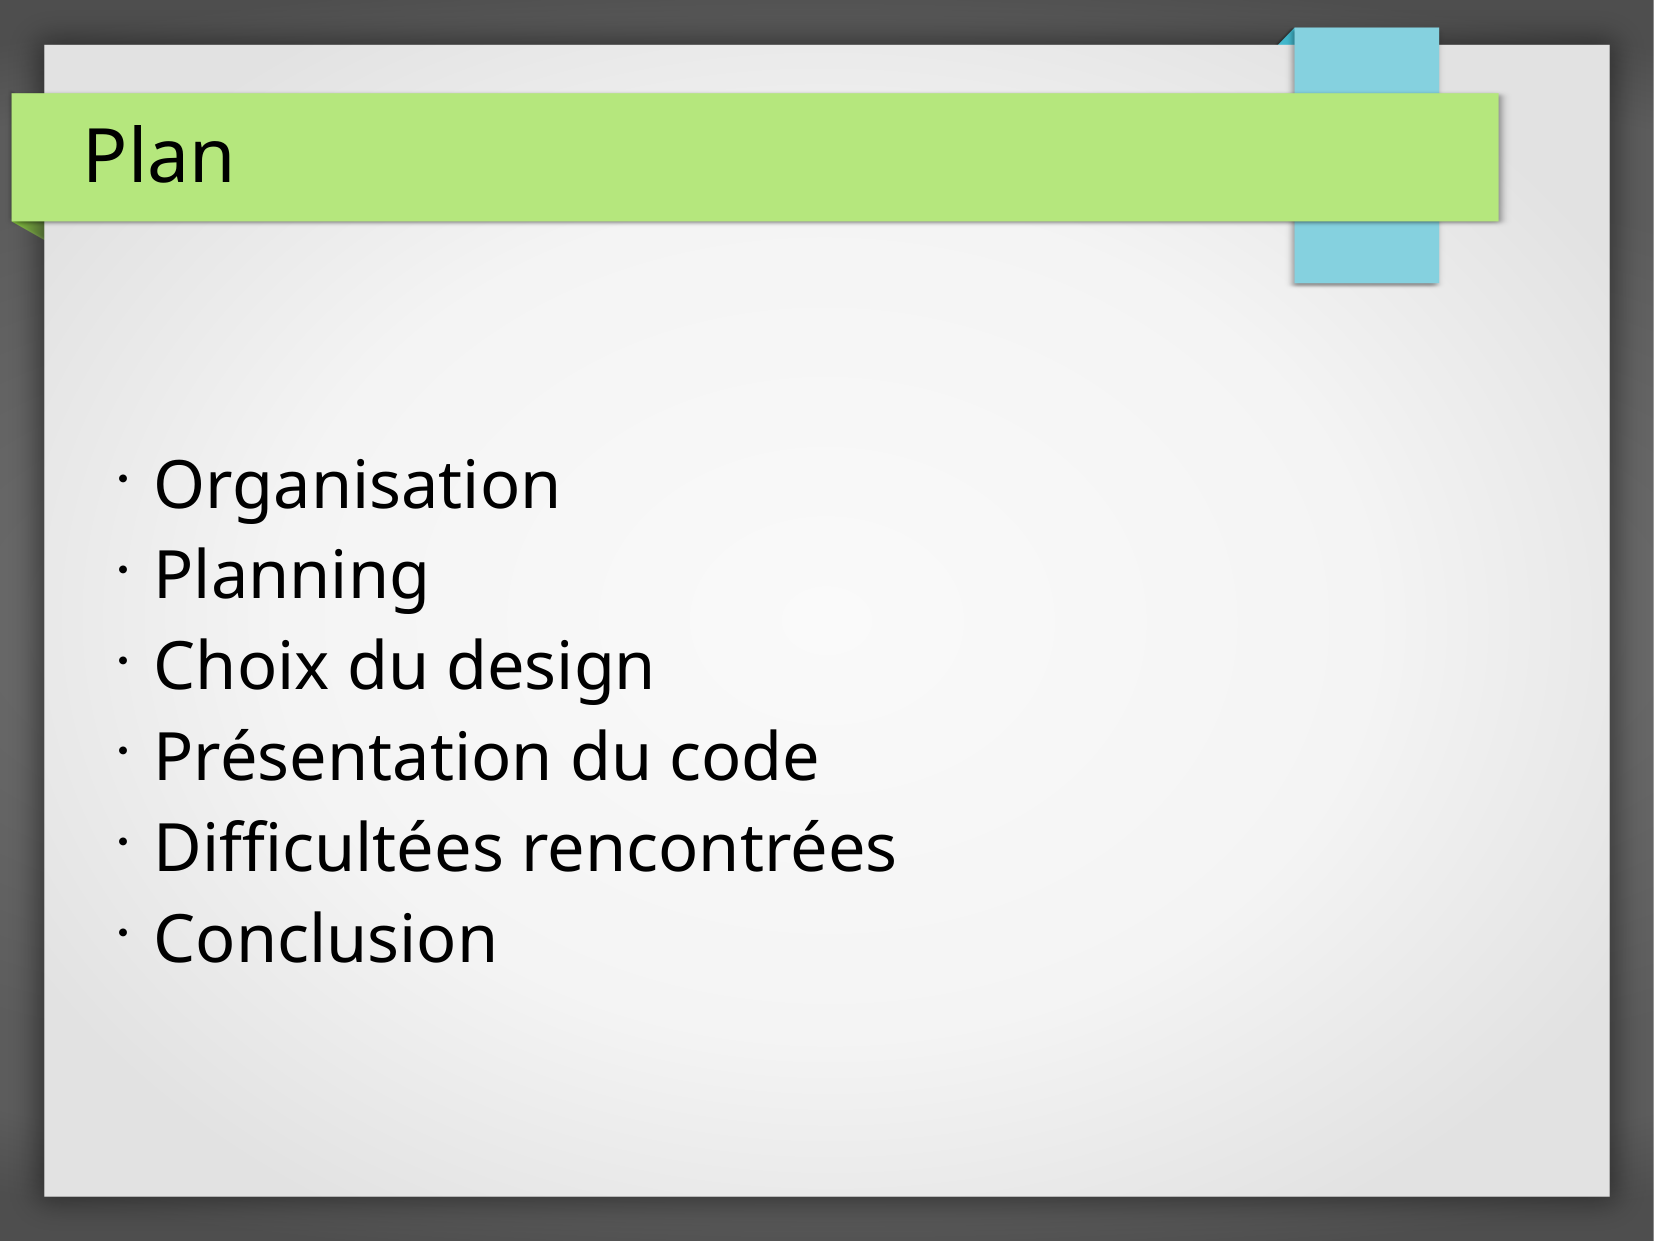

# Plan
Organisation
Planning
Choix du design
Présentation du code
Difficultées rencontrées
Conclusion